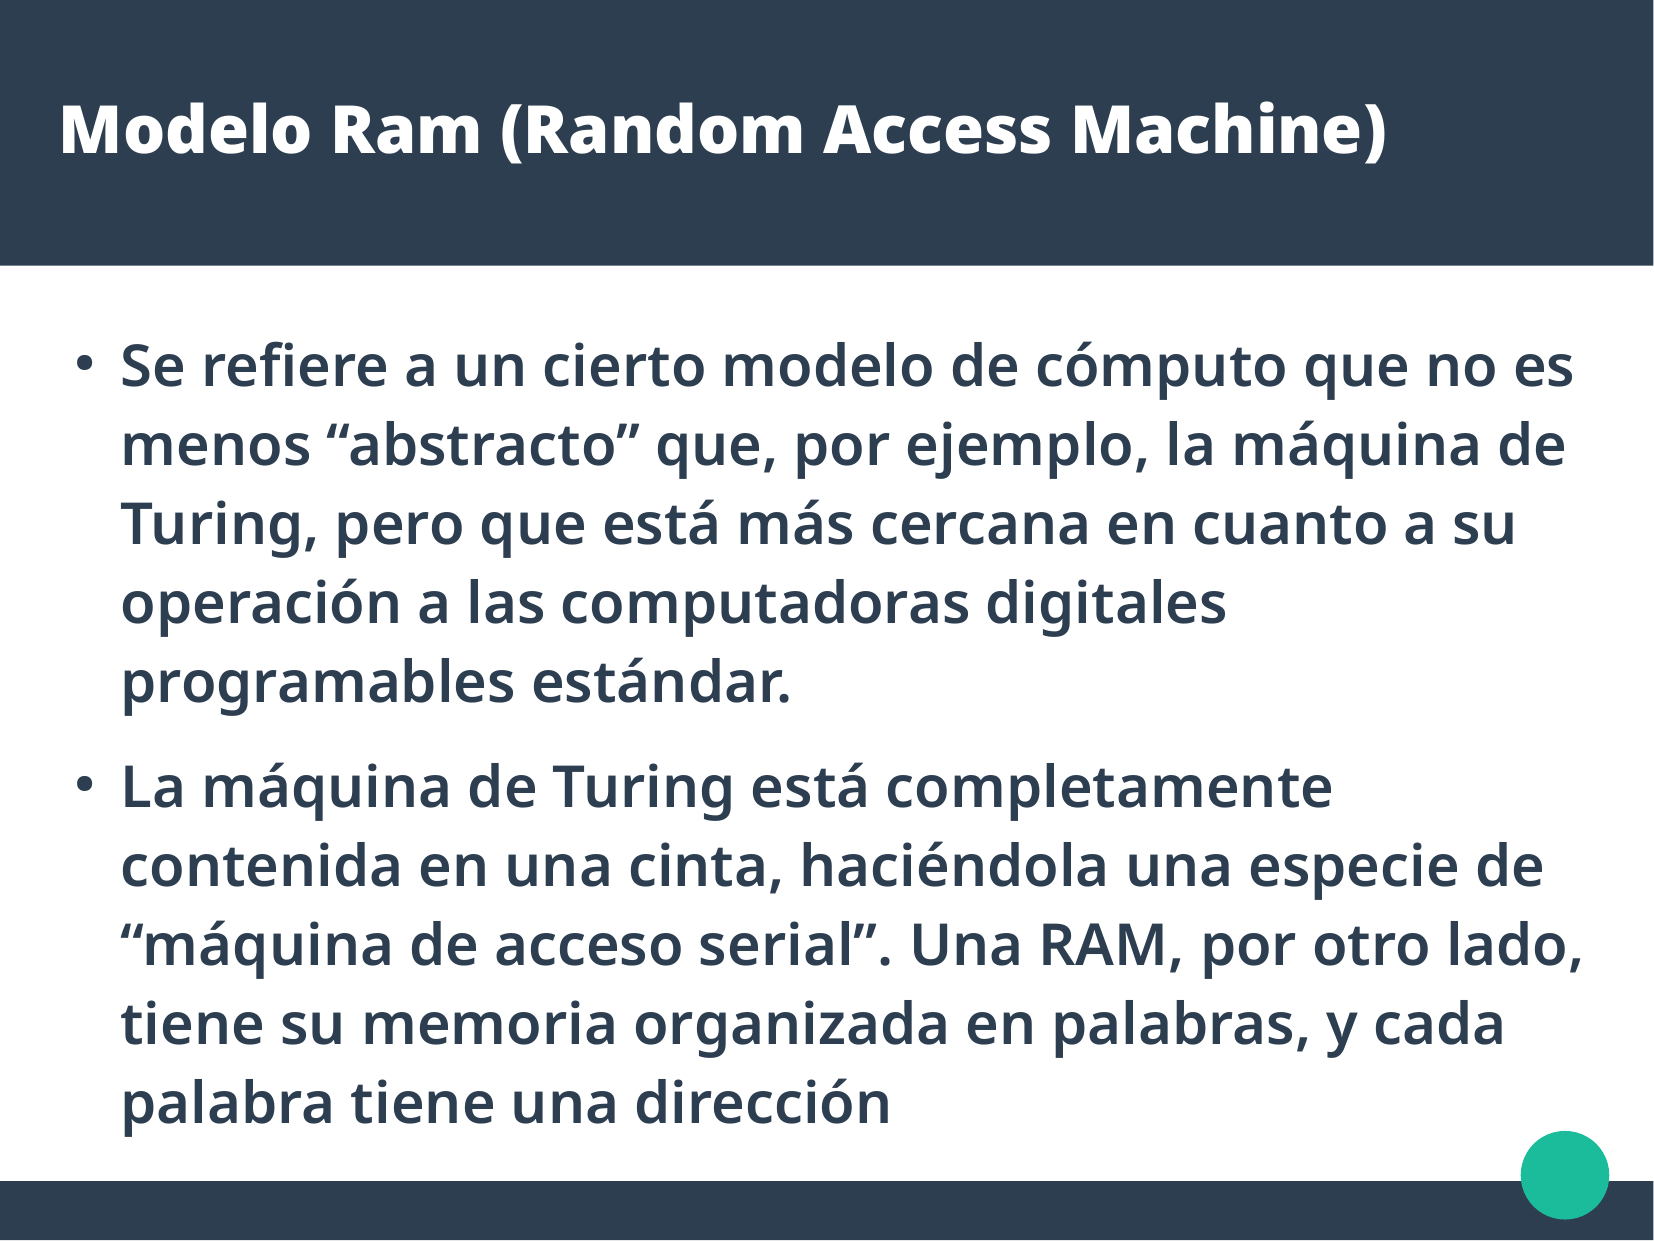

# Modelo Ram (Random Access Machine)
Se refiere a un cierto modelo de cómputo que no es menos “abstracto” que, por ejemplo, la máquina de Turing, pero que está más cercana en cuanto a su operación a las computadoras digitales programables estándar.
La máquina de Turing está completamente contenida en una cinta, haciéndola una especie de “máquina de acceso serial”. Una RAM, por otro lado, tiene su memoria organizada en palabras, y cada palabra tiene una dirección